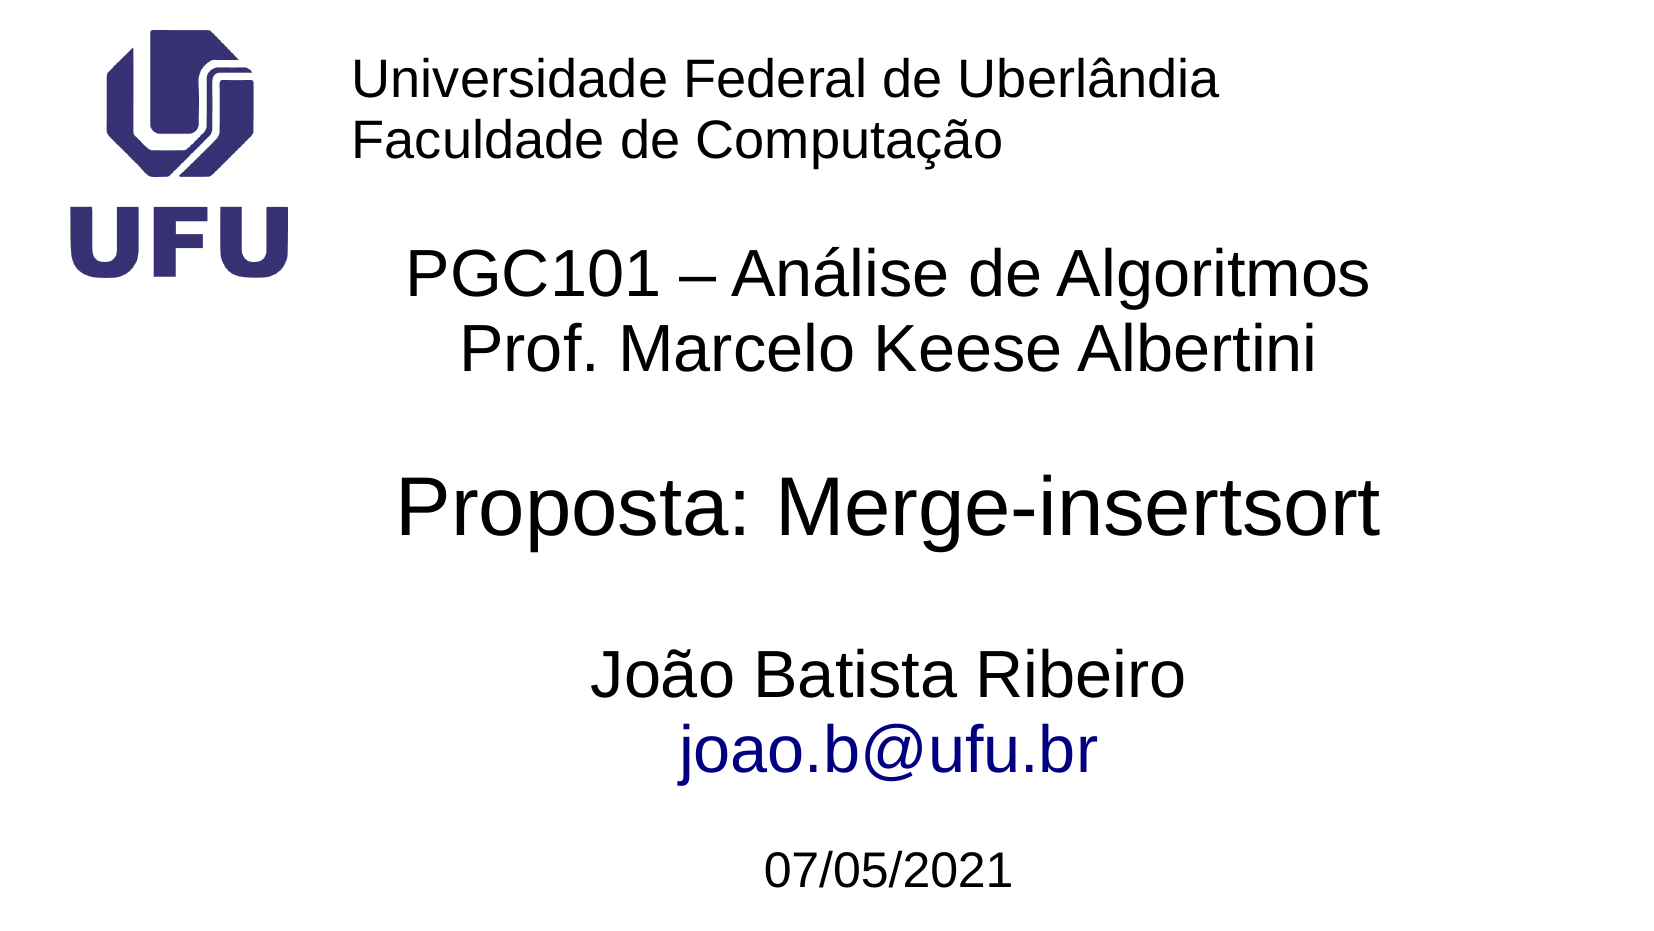

Universidade Federal de Uberlândia
Faculdade de Computação
# PGC101 – Análise de Algoritmos
Prof. Marcelo Keese Albertini
Proposta: Merge-insertsort
João Batista Ribeiro
joao.b@ufu.br
07/05/2021